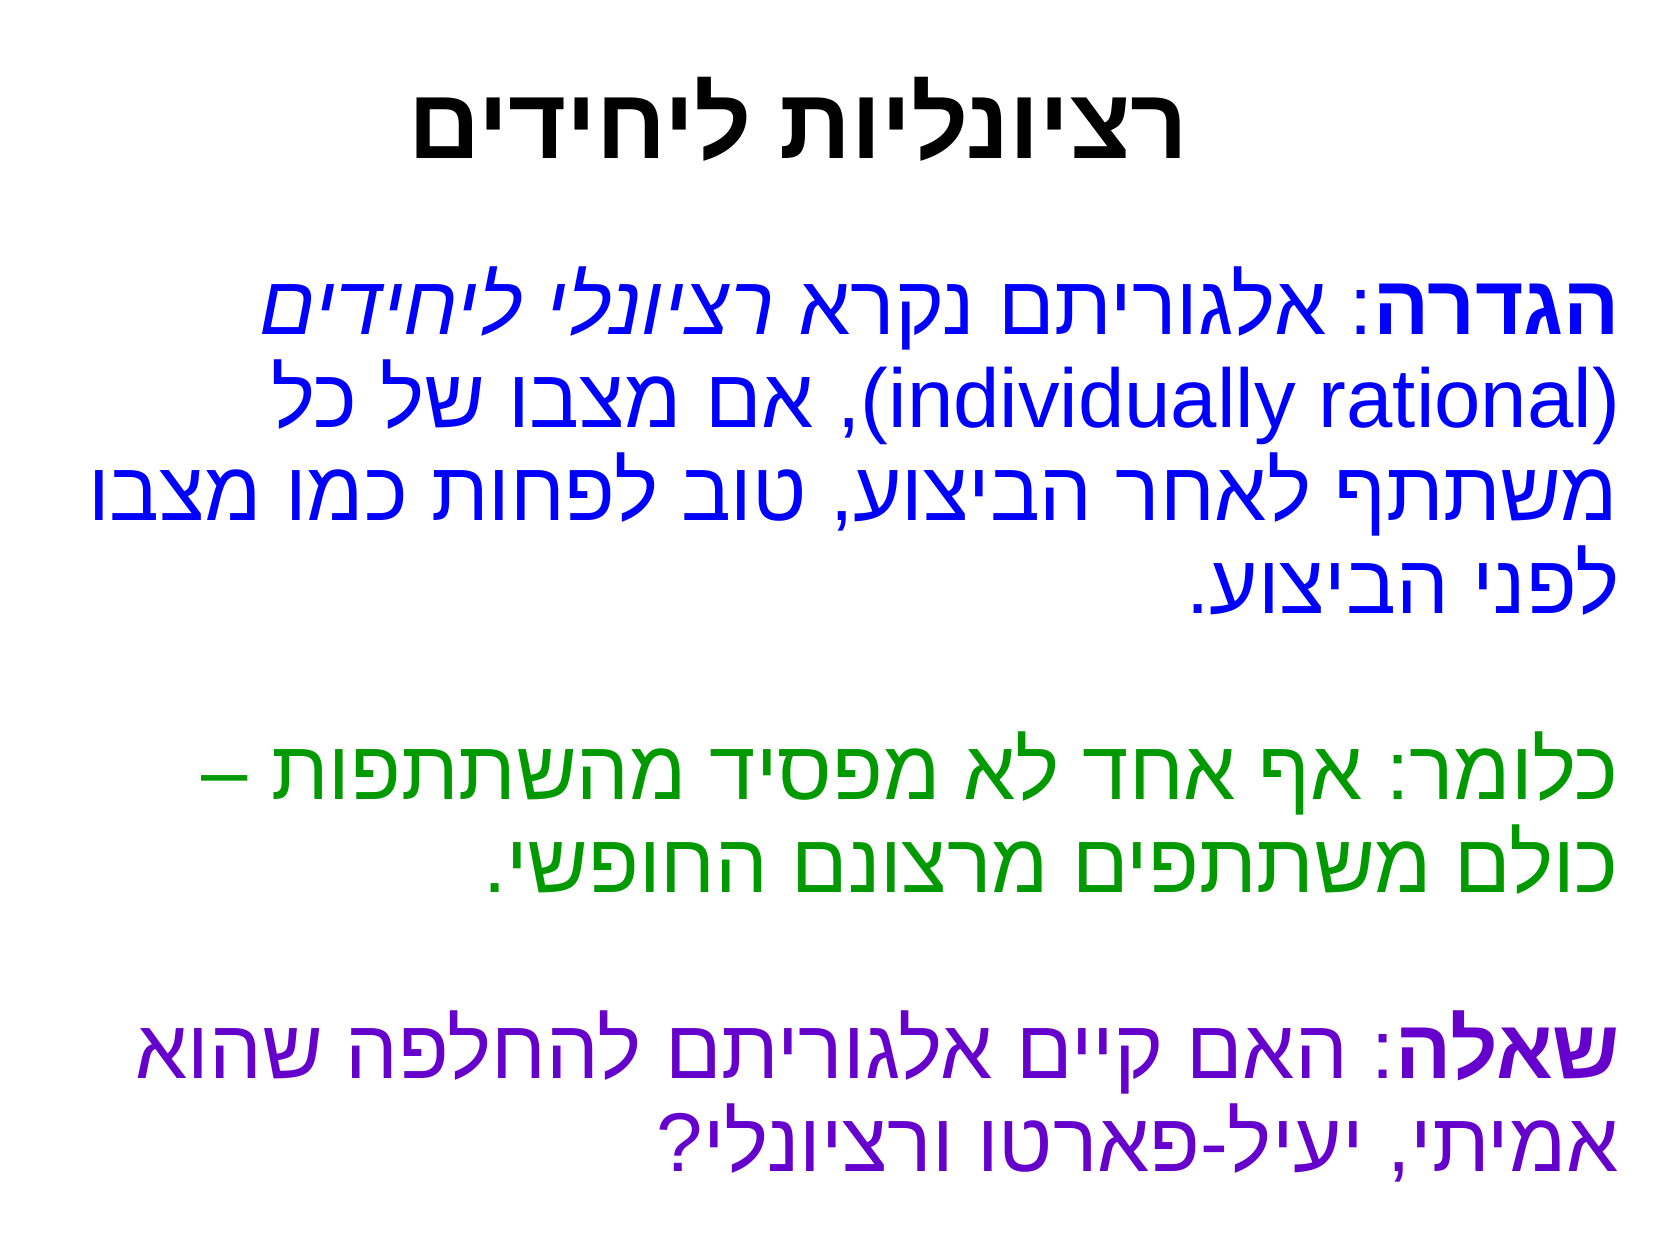

# רציונליות ליחידים
הגדרה: אלגוריתם נקרא רציונלי ליחידים (individually rational), אם מצבו של כל משתתף לאחר הביצוע, טוב לפחות כמו מצבו לפני הביצוע.
כלומר: אף אחד לא מפסיד מהשתתפות – כולם משתתפים מרצונם החופשי.
שאלה: האם קיים אלגוריתם להחלפה שהוא אמיתי, יעיל-פארטו ורציונלי?